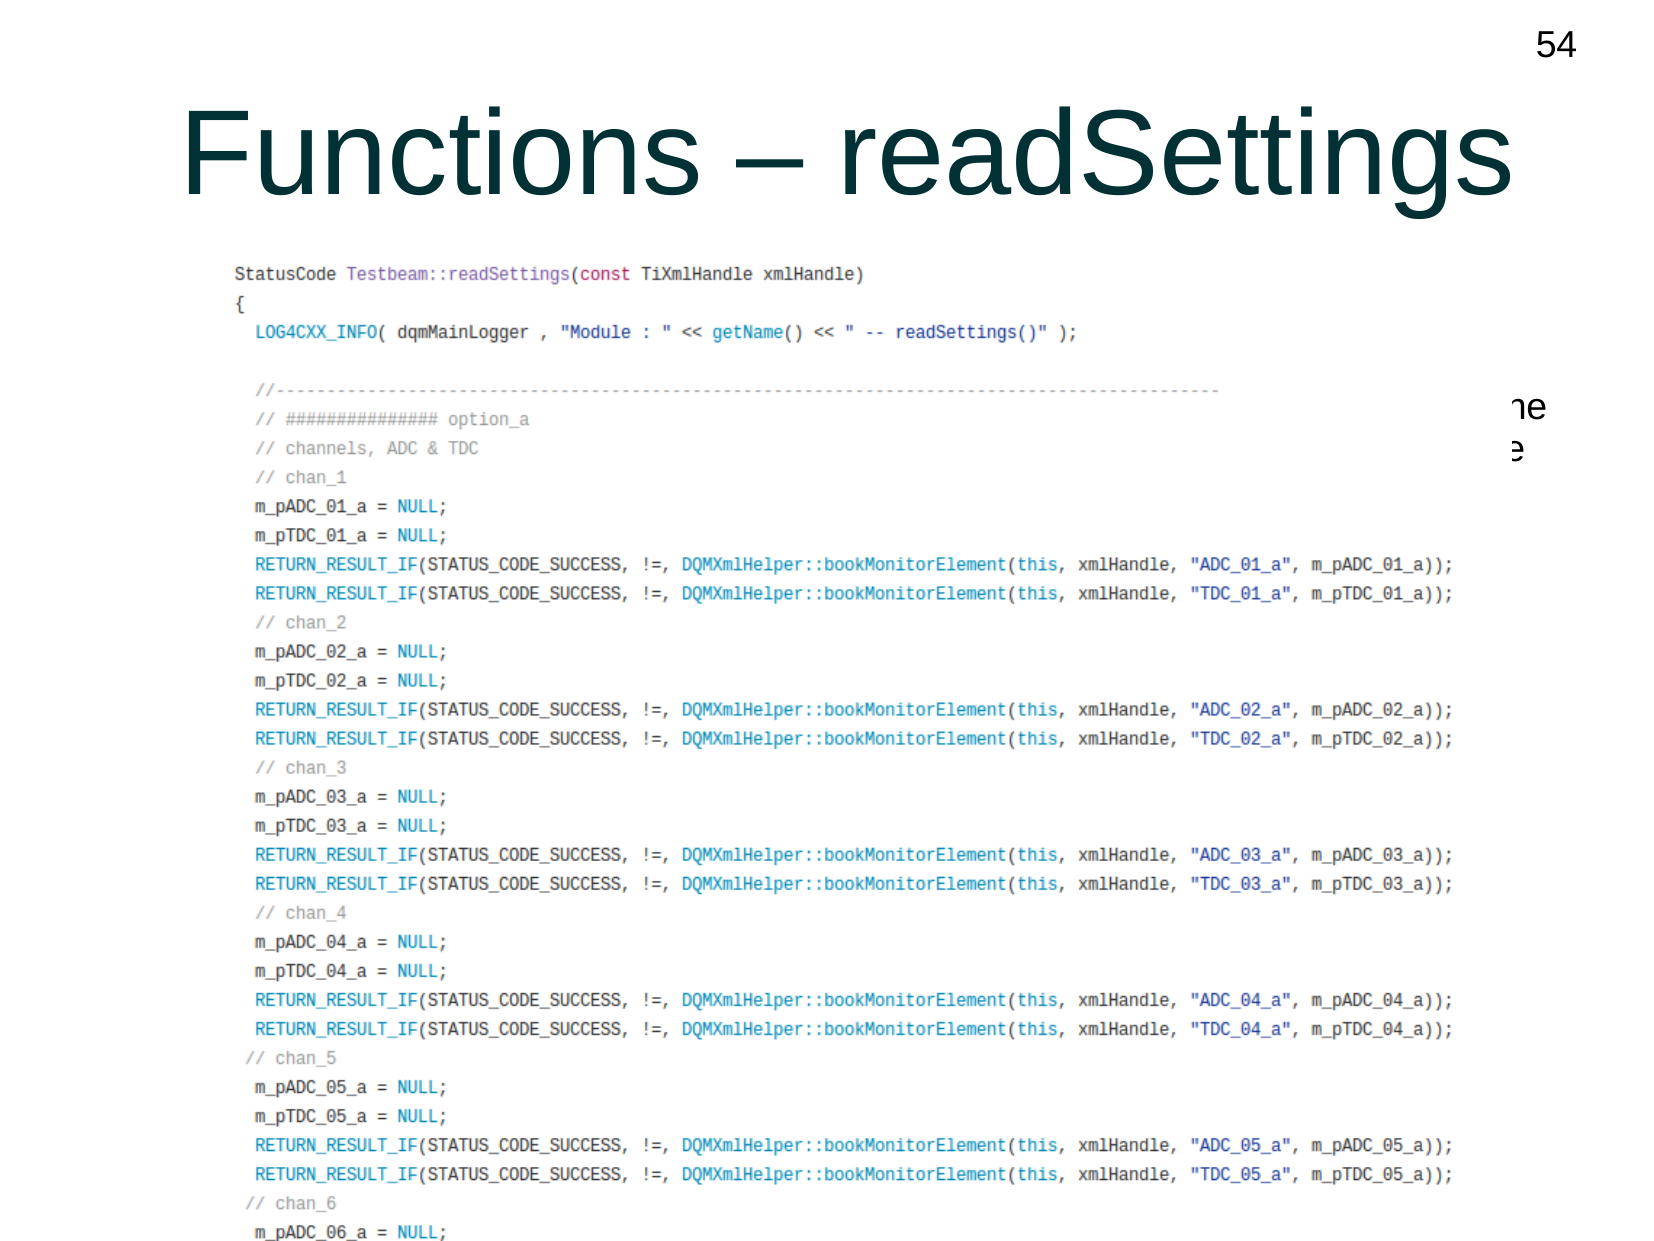

# Functions – readSettings
[Pictures go here]
Note that these correspond to the values given in the steering file